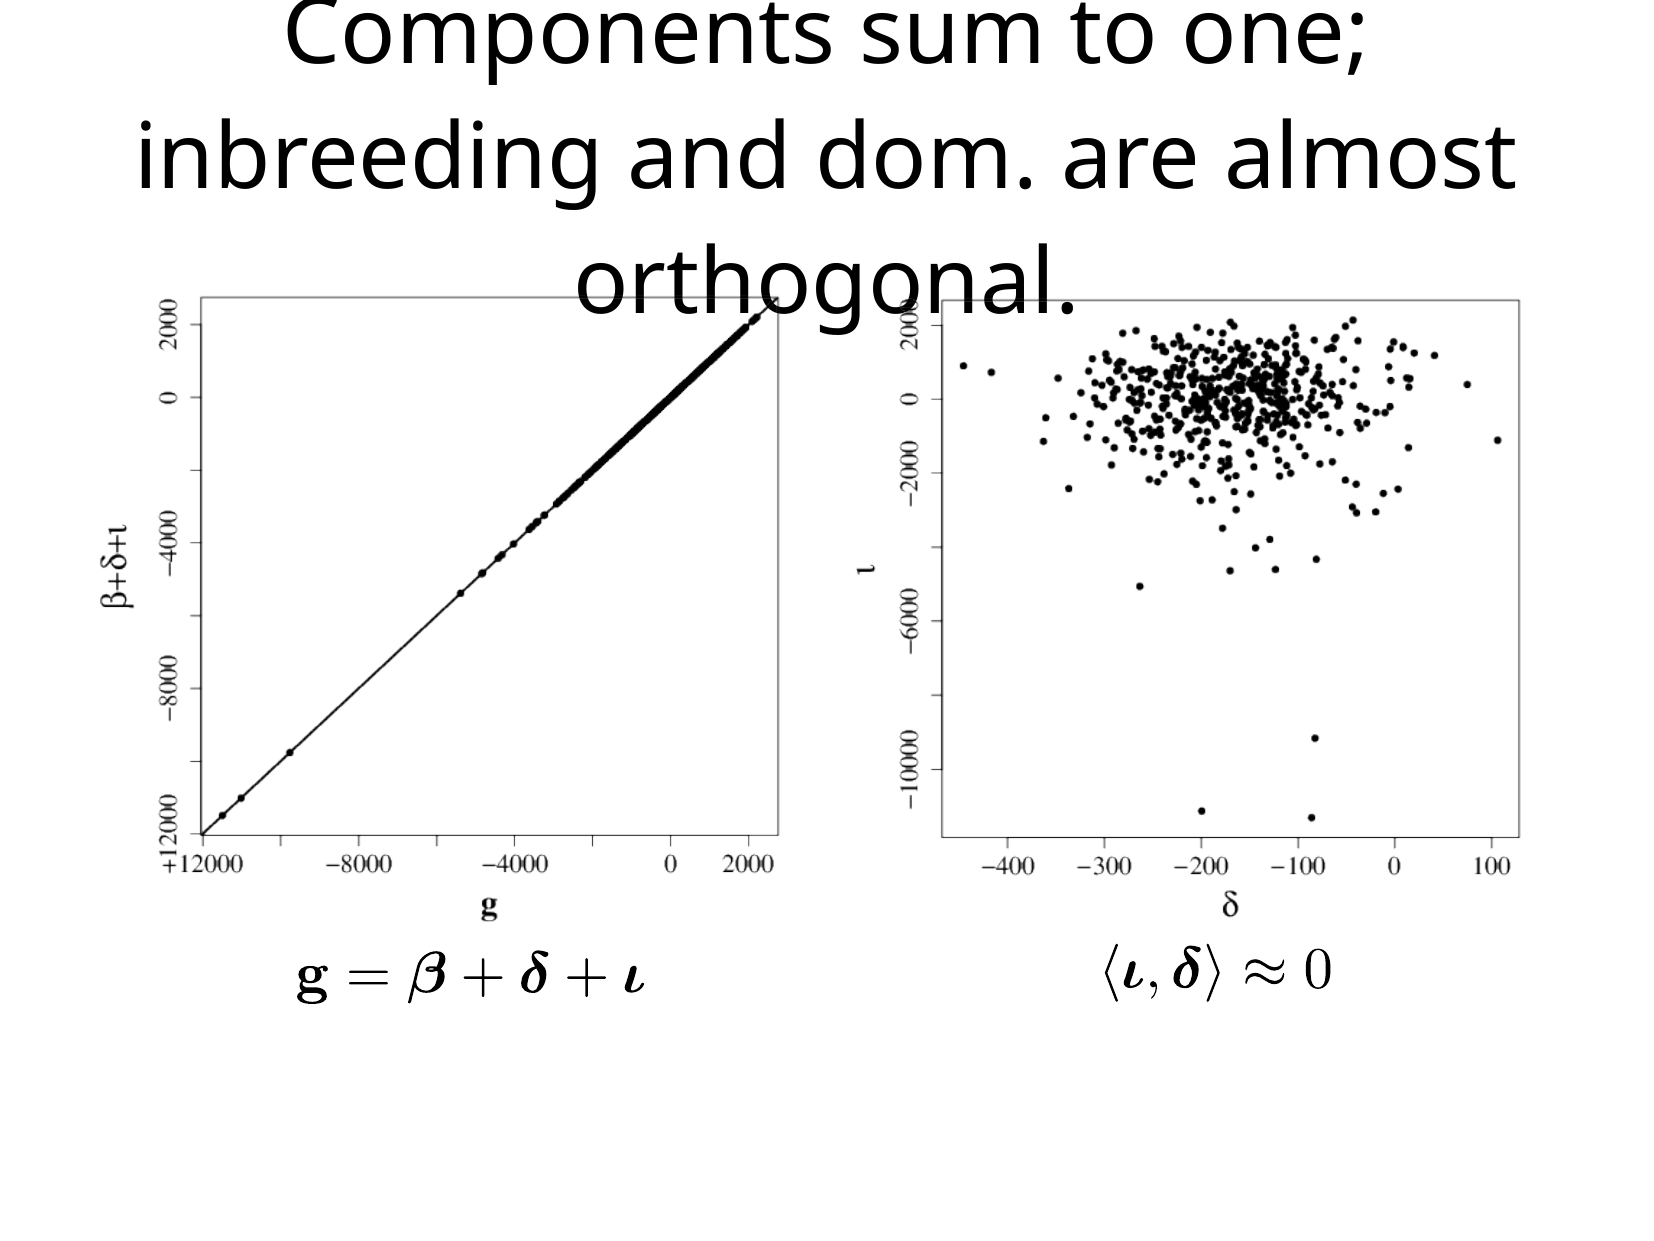

# Components sum to one; inbreeding and dom. are almost orthogonal.